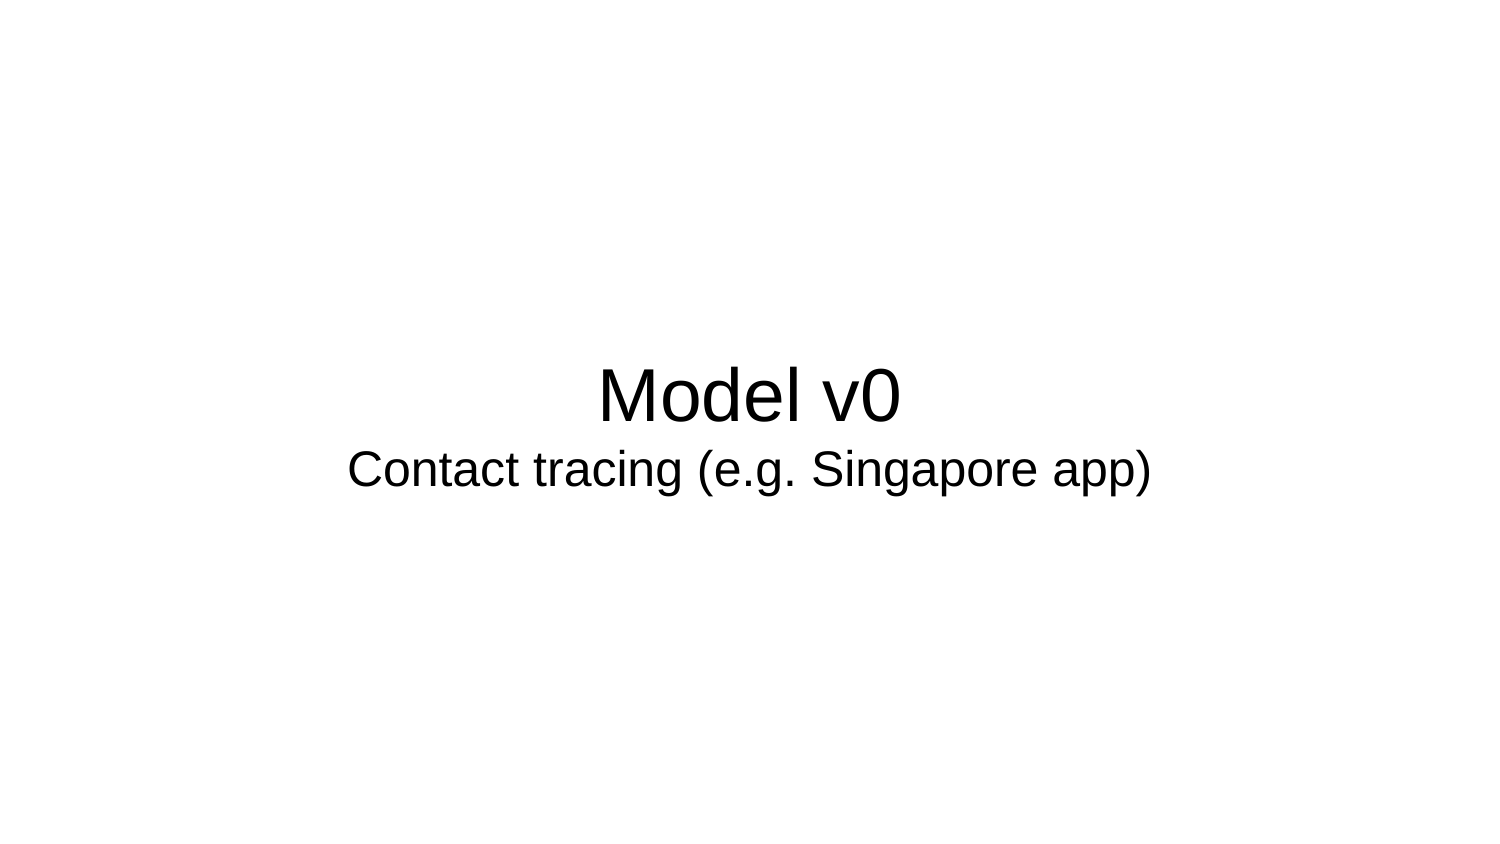

# Model v0 Contact tracing (e.g. Singapore app)